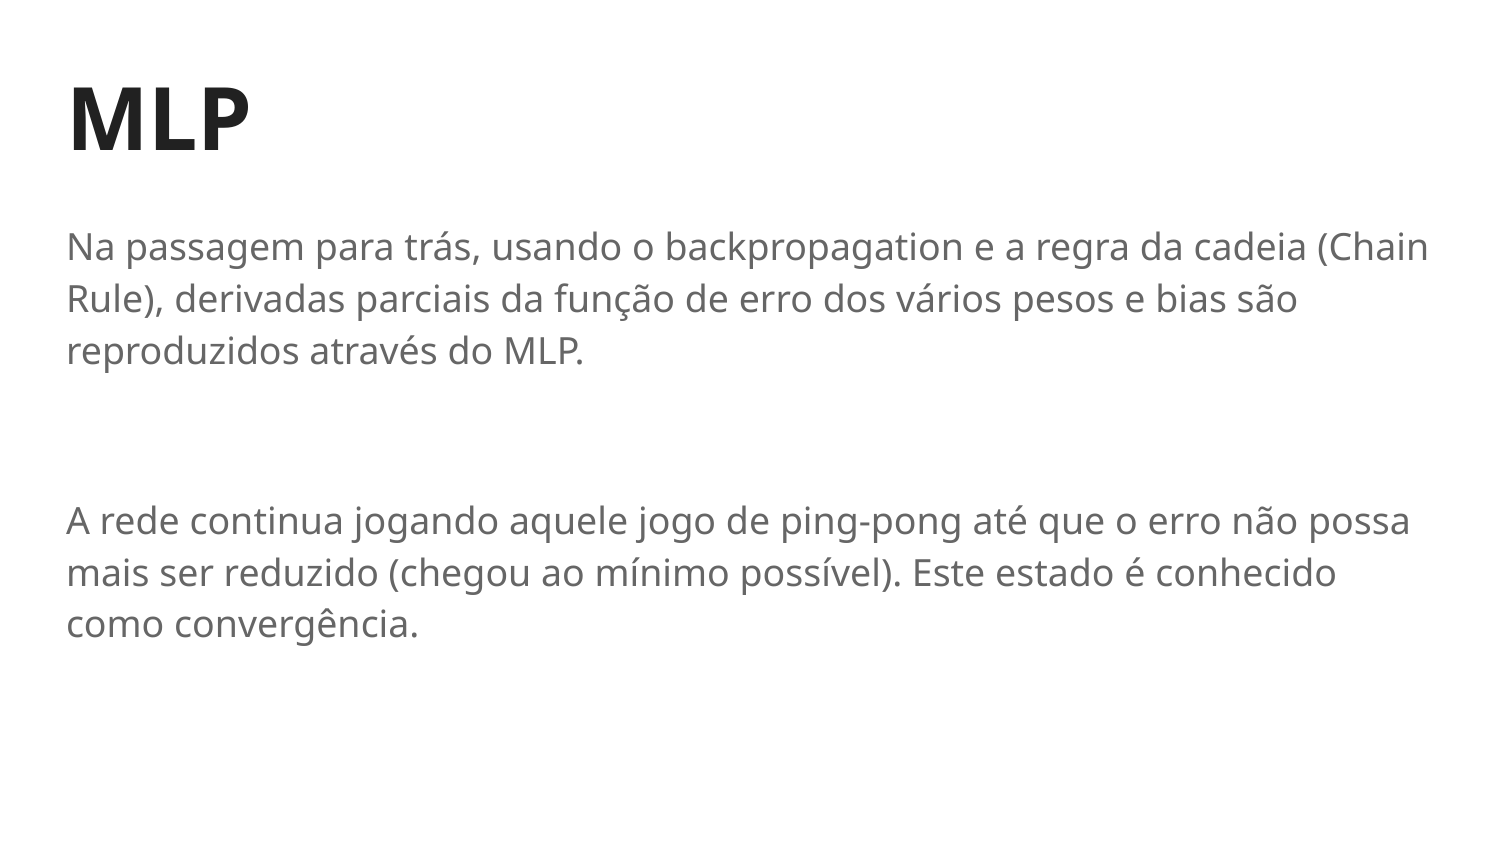

# MLP
Na passagem para trás, usando o backpropagation e a regra da cadeia (Chain Rule), derivadas parciais da função de erro dos vários pesos e bias são reproduzidos através do MLP.
A rede continua jogando aquele jogo de ping-pong até que o erro não possa mais ser reduzido (chegou ao mínimo possível). Este estado é conhecido como convergência.